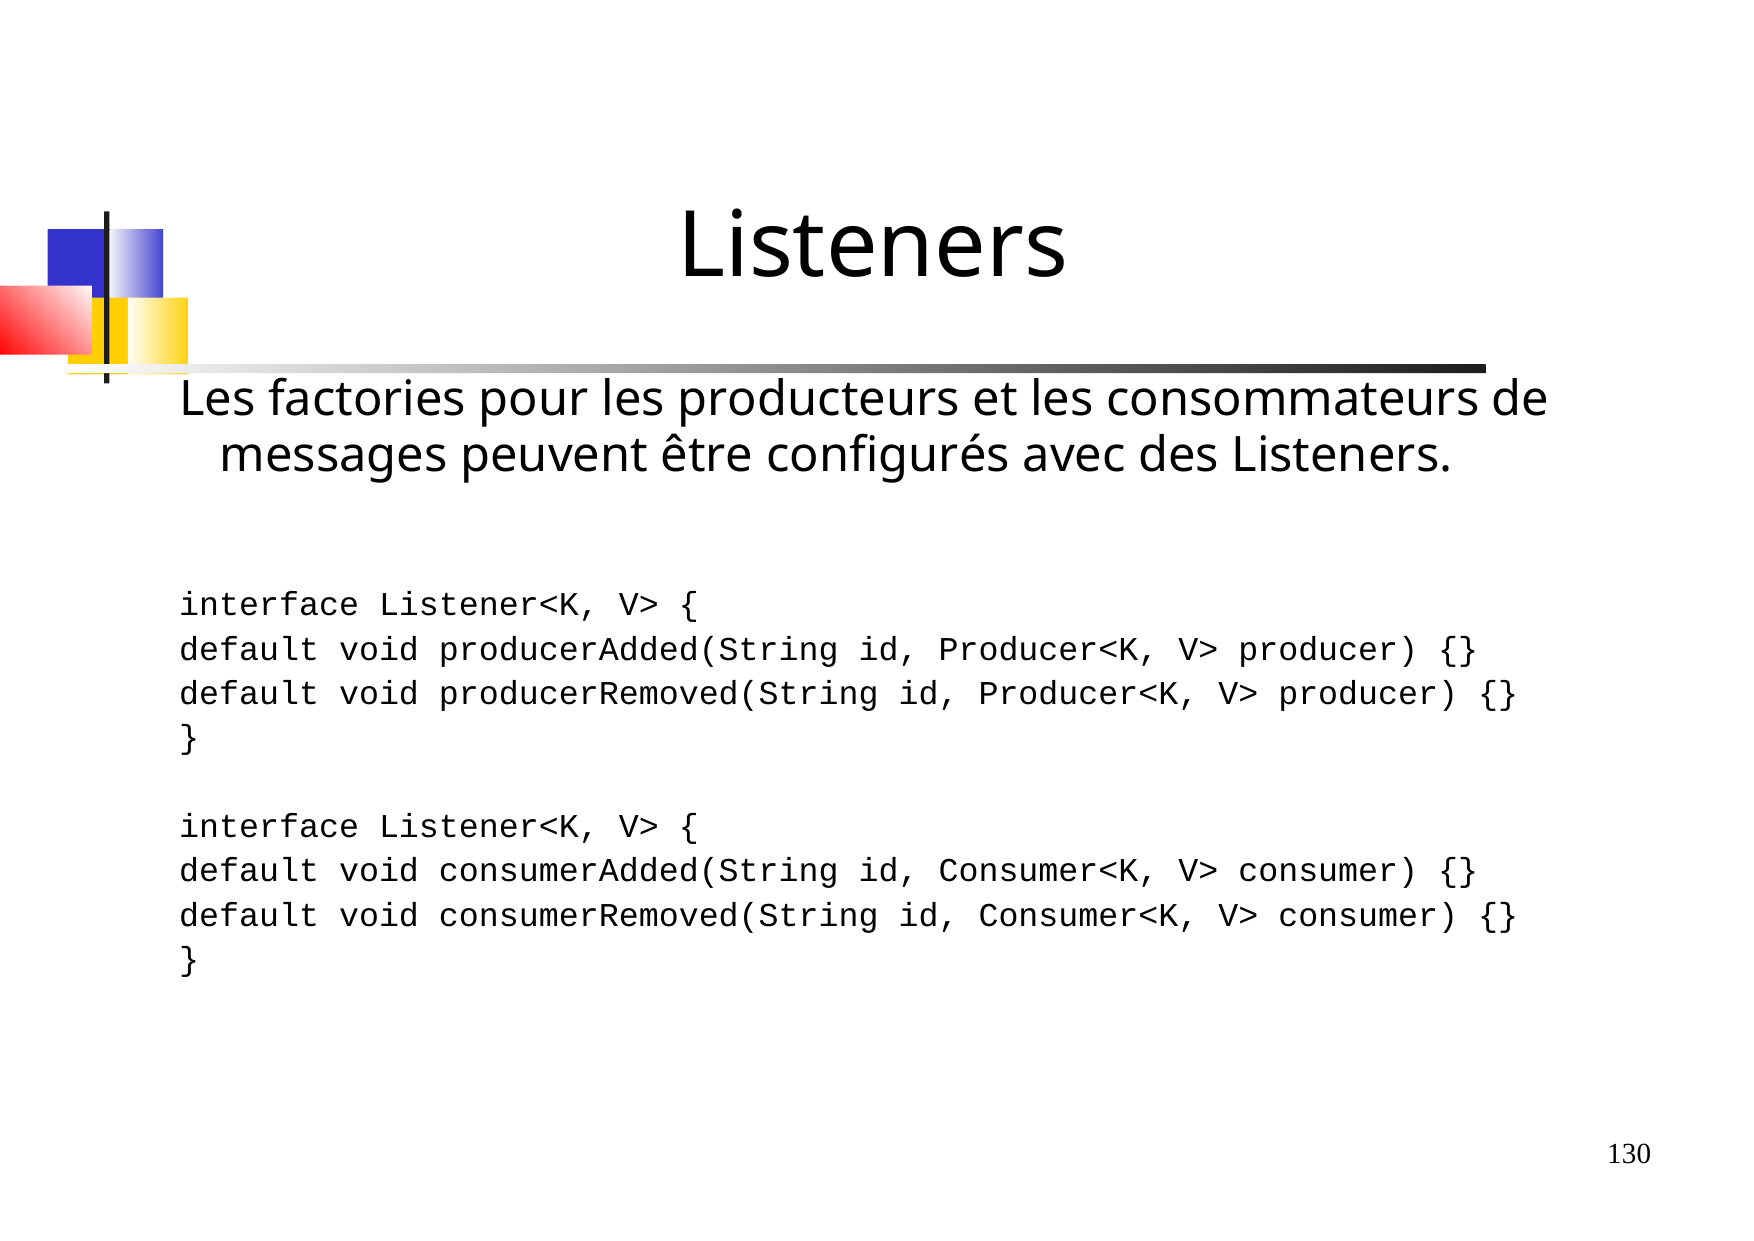

# Listeners
Les factories pour les producteurs et les consommateurs de messages peuvent être configurés avec des Listeners.
interface Listener<K, V> {
default void producerAdded(String id, Producer<K, V> producer) {}
default void producerRemoved(String id, Producer<K, V> producer) {}
}
interface Listener<K, V> {
default void consumerAdded(String id, Consumer<K, V> consumer) {}
default void consumerRemoved(String id, Consumer<K, V> consumer) {}
}